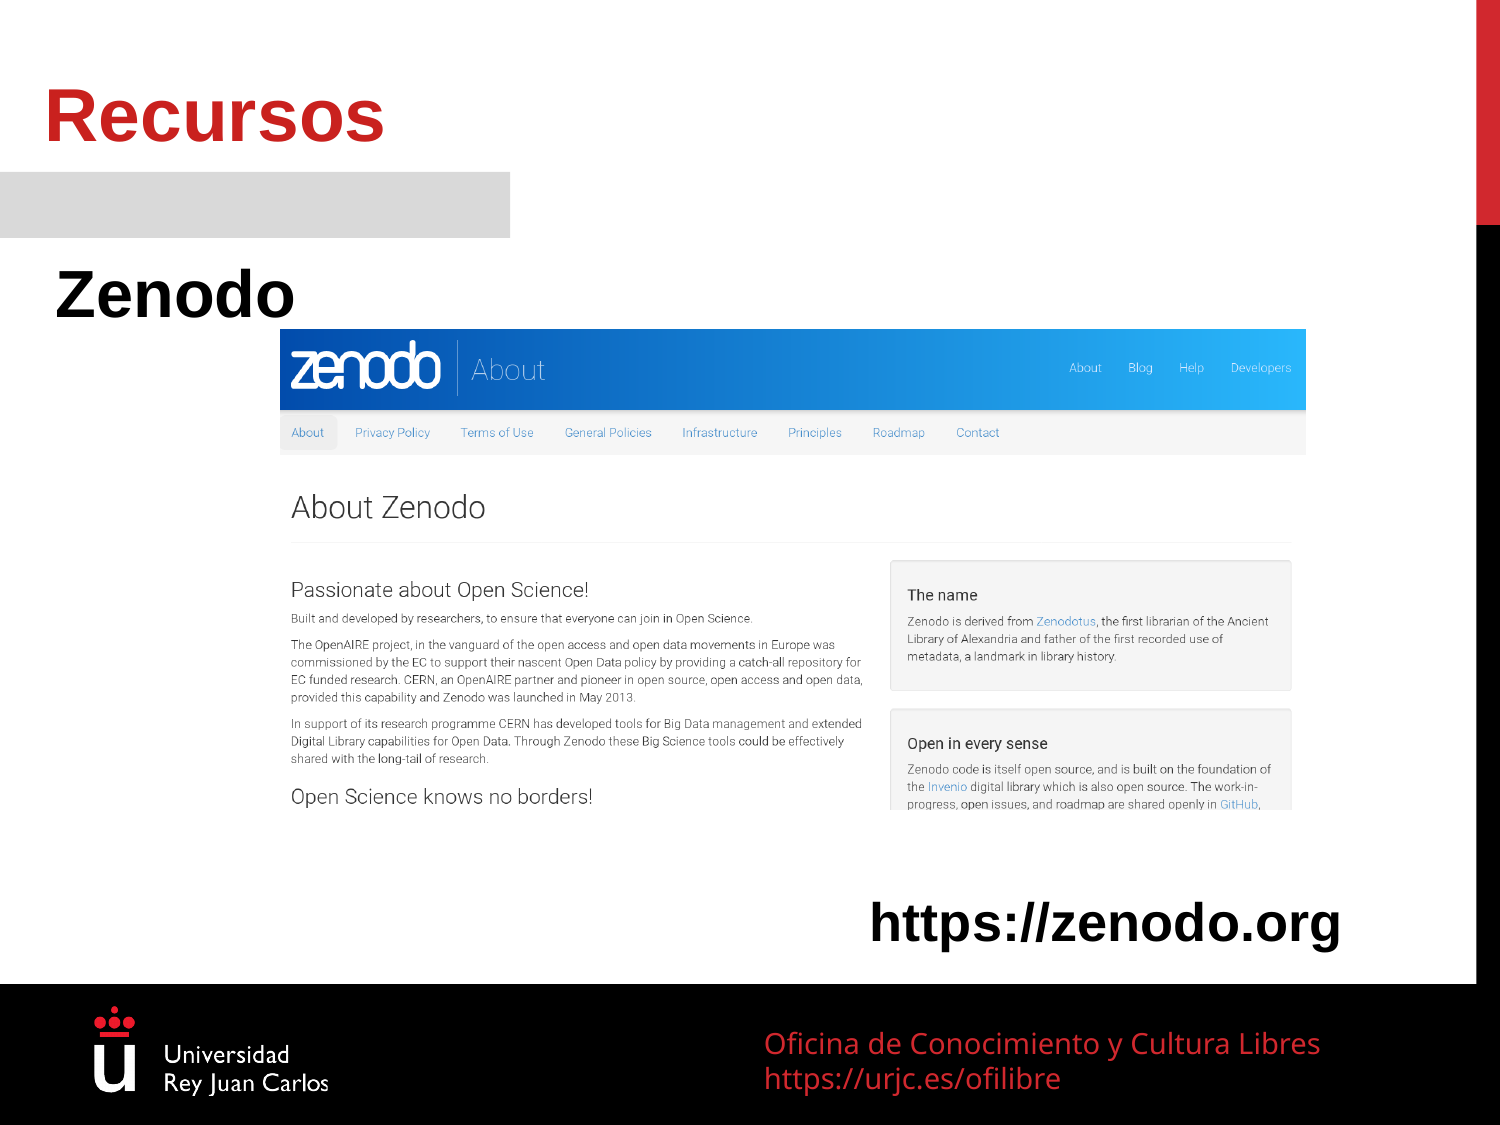

#
Recursos
Zenodo
https://zenodo.org
Oficina de Conocimiento y Cultura Libres
https://urjc.es/ofilibre